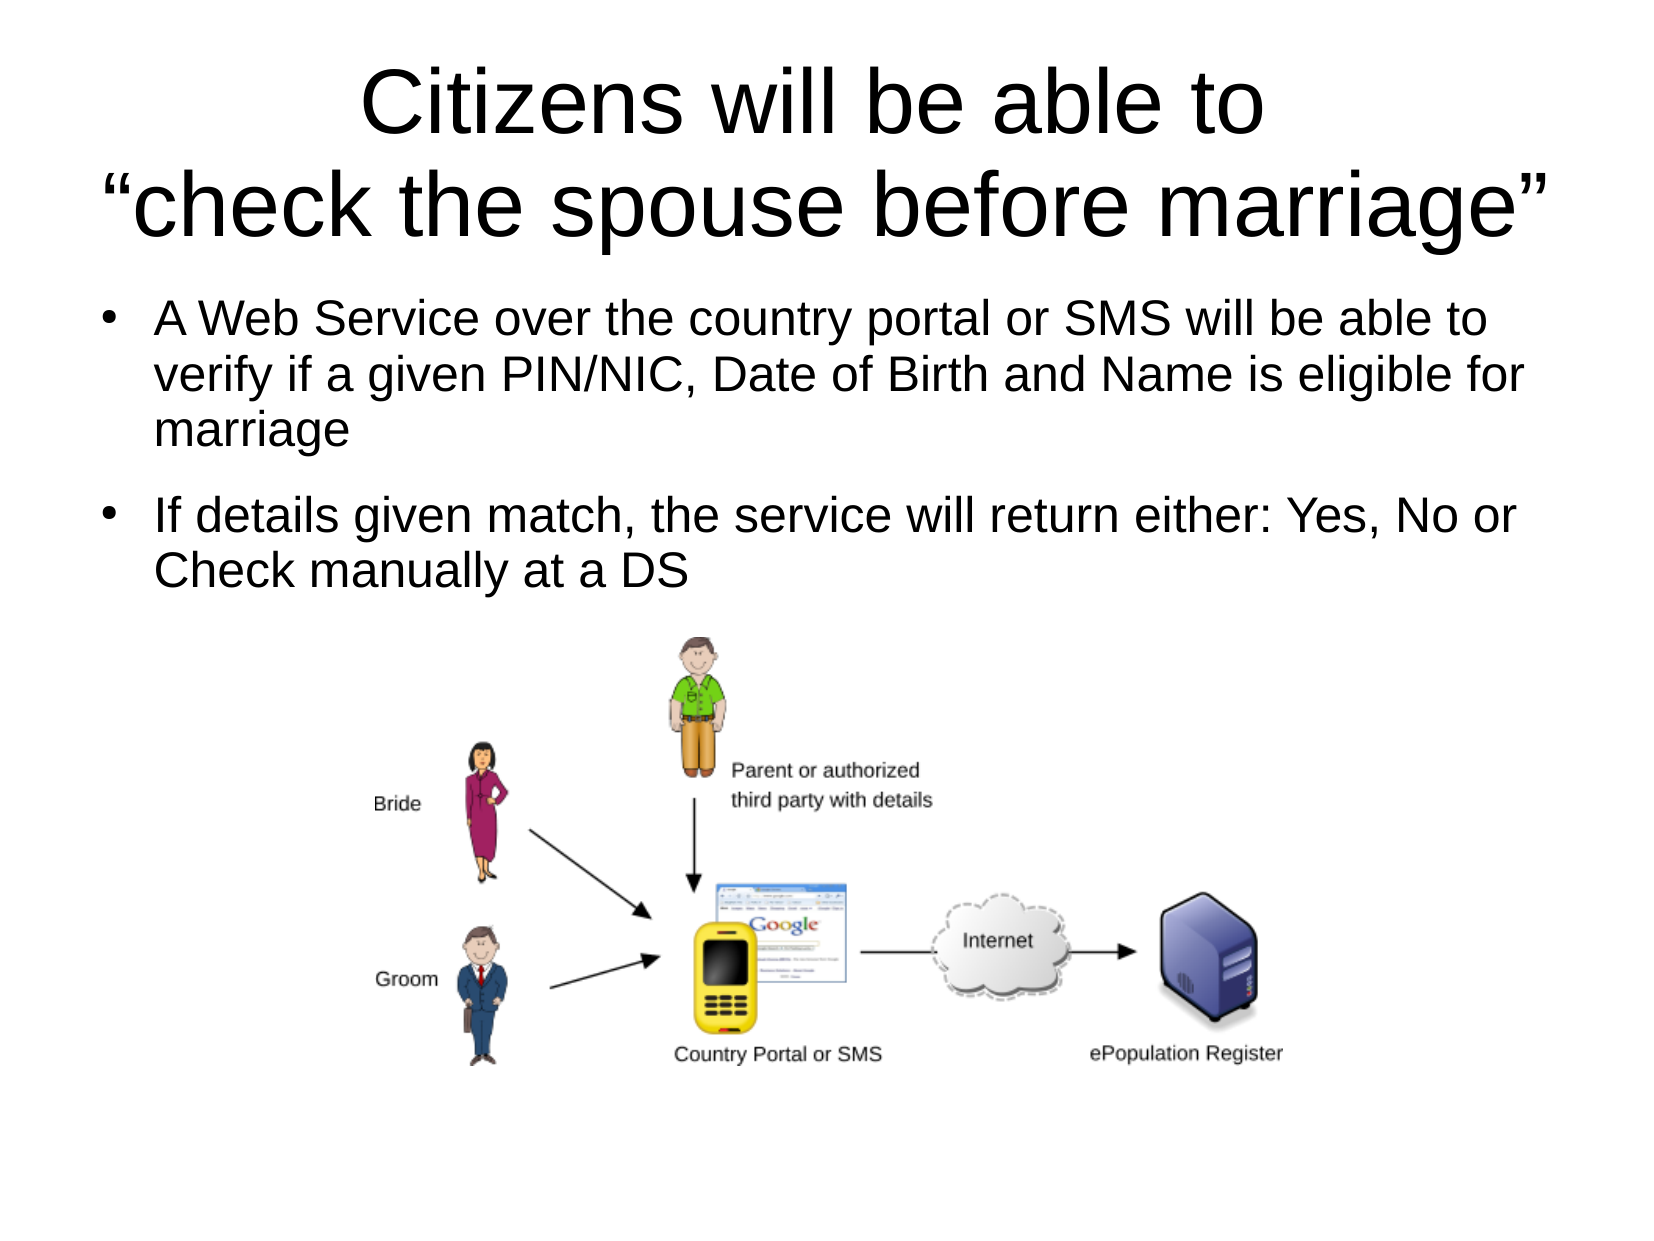

# Citizens will be able to “check the spouse before marriage”
A Web Service over the country portal or SMS will be able to verify if a given PIN/NIC, Date of Birth and Name is eligible for marriage
If details given match, the service will return either: Yes, No or Check manually at a DS